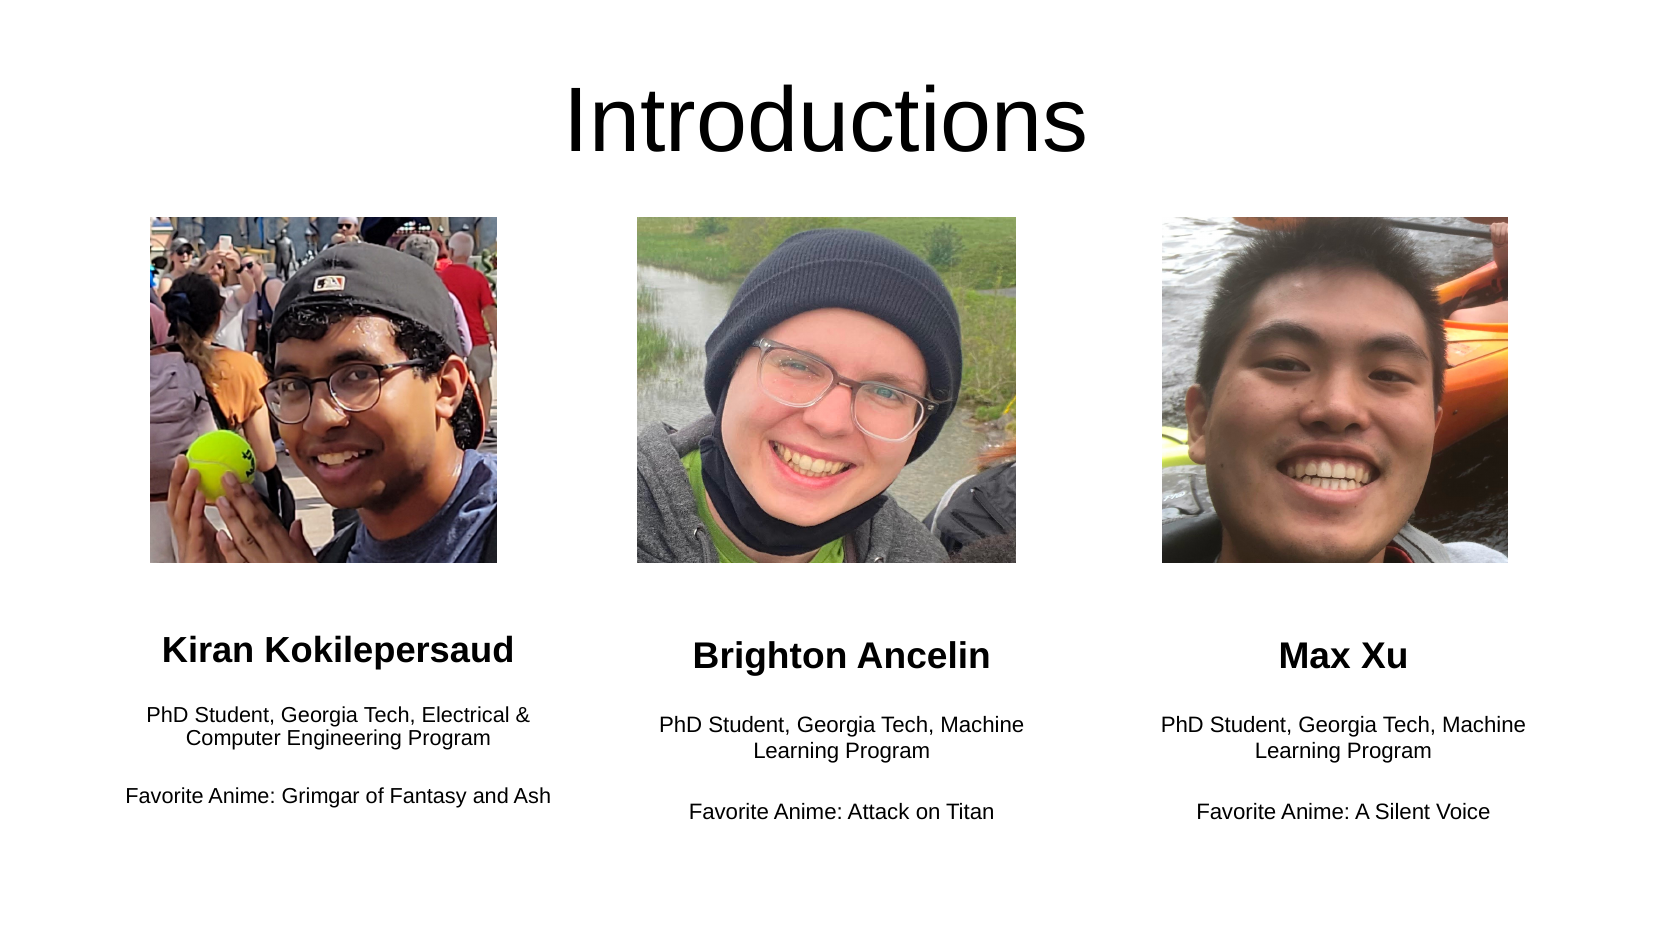

# Introductions
Kiran Kokilepersaud
PhD Student, Georgia Tech, Electrical & Computer Engineering Program
Favorite Anime: Grimgar of Fantasy and Ash
Brighton Ancelin
PhD Student, Georgia Tech, Machine Learning Program
Favorite Anime: Attack on Titan
Max Xu
PhD Student, Georgia Tech, Machine Learning Program
Favorite Anime: A Silent Voice